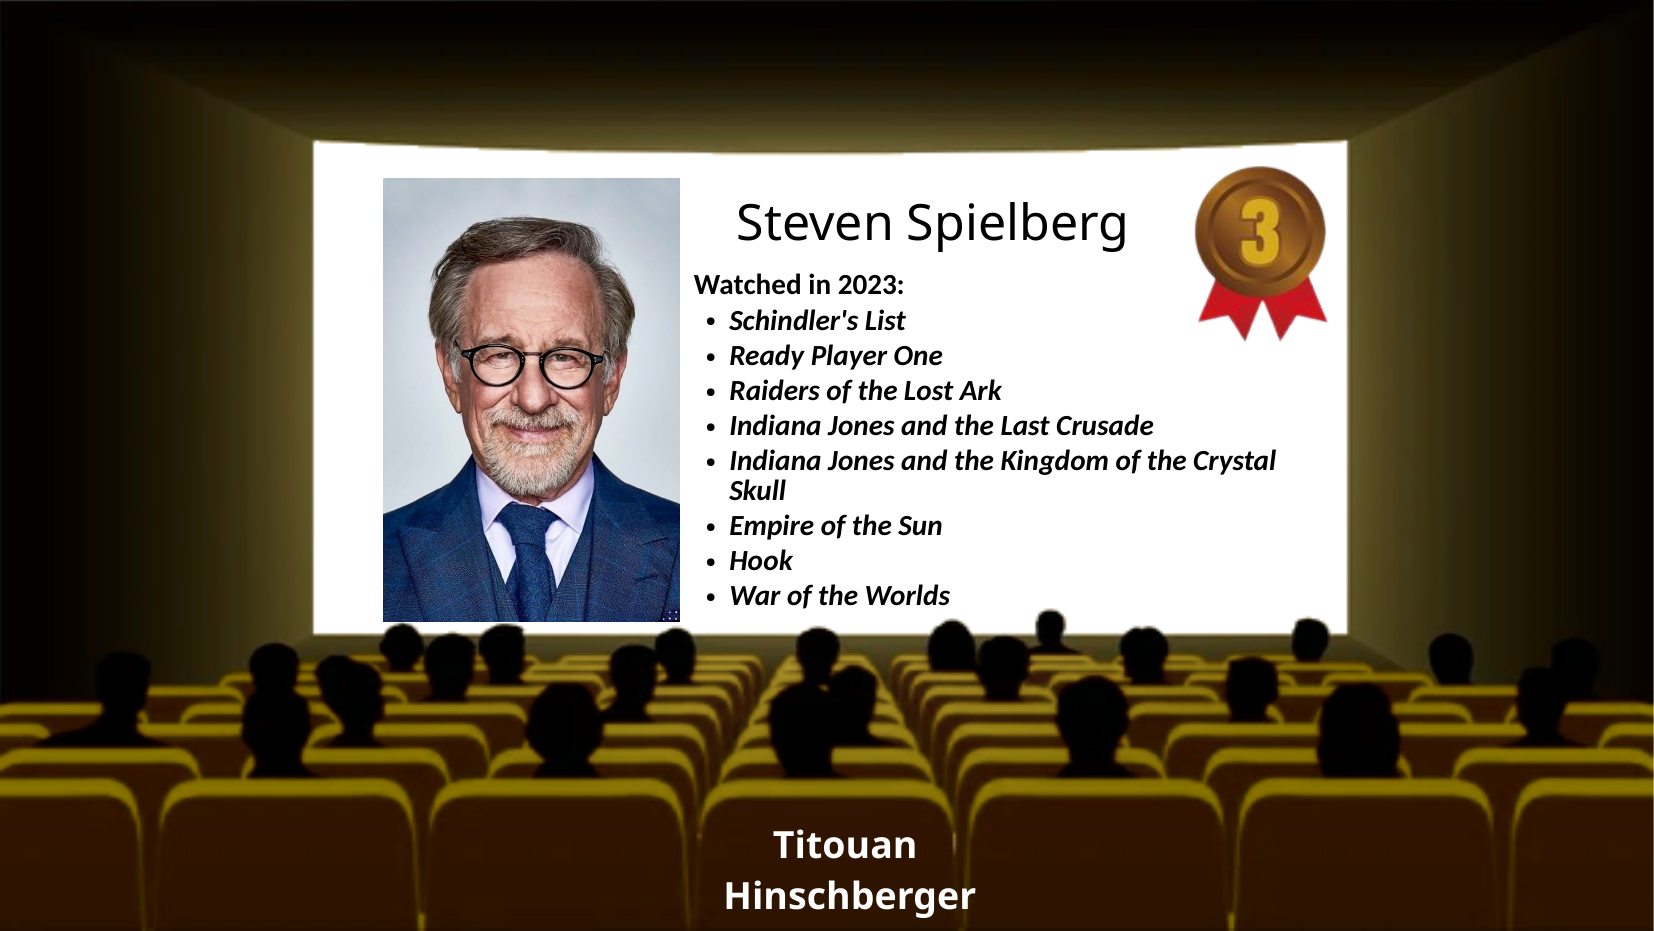

Steven Spielberg
Watched in 2023:
Schindler's List
Ready Player One
Raiders of the Lost Ark
Indiana Jones and the Last Crusade
Indiana Jones and the Kingdom of the Crystal Skull
Empire of the Sun
Hook
War of the Worlds